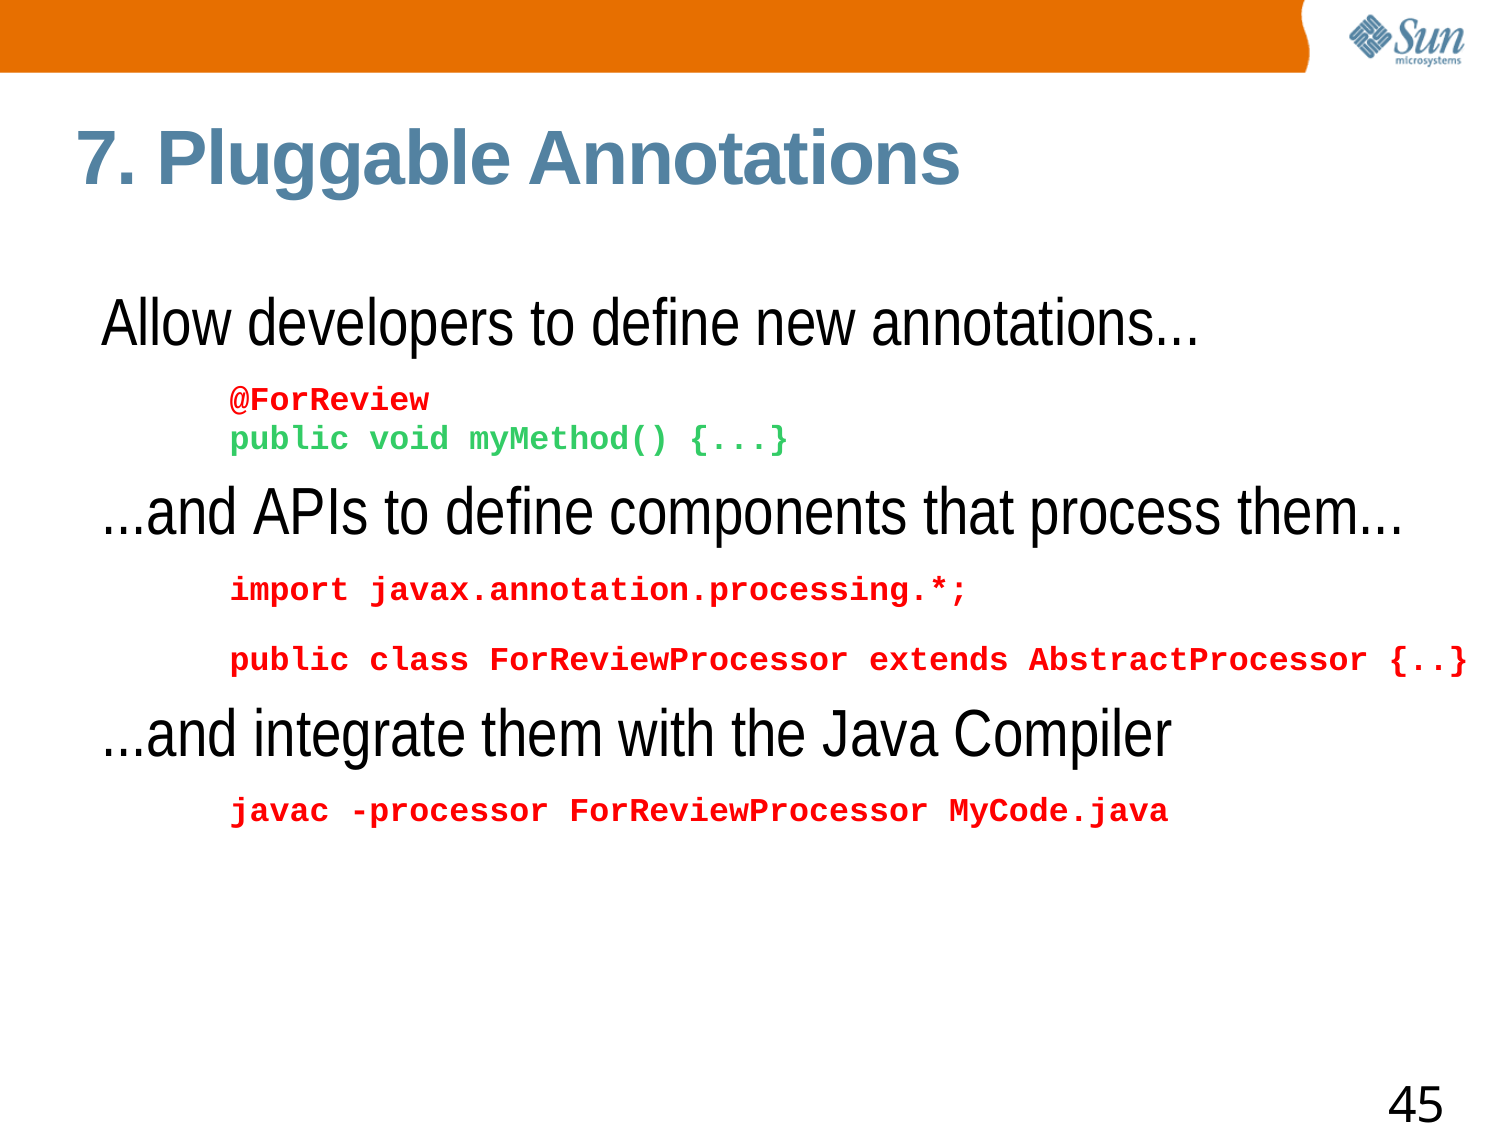

# 7. Pluggable Annotations
Allow developers to define new annotations...
	@ForReview
	public void myMethod() {...}
...and APIs to define components that process them...
	import javax.annotation.processing.*;
	public class ForReviewProcessor extends AbstractProcessor {..}
...and integrate them with the Java Compiler
	javac -processor ForReviewProcessor MyCode.java